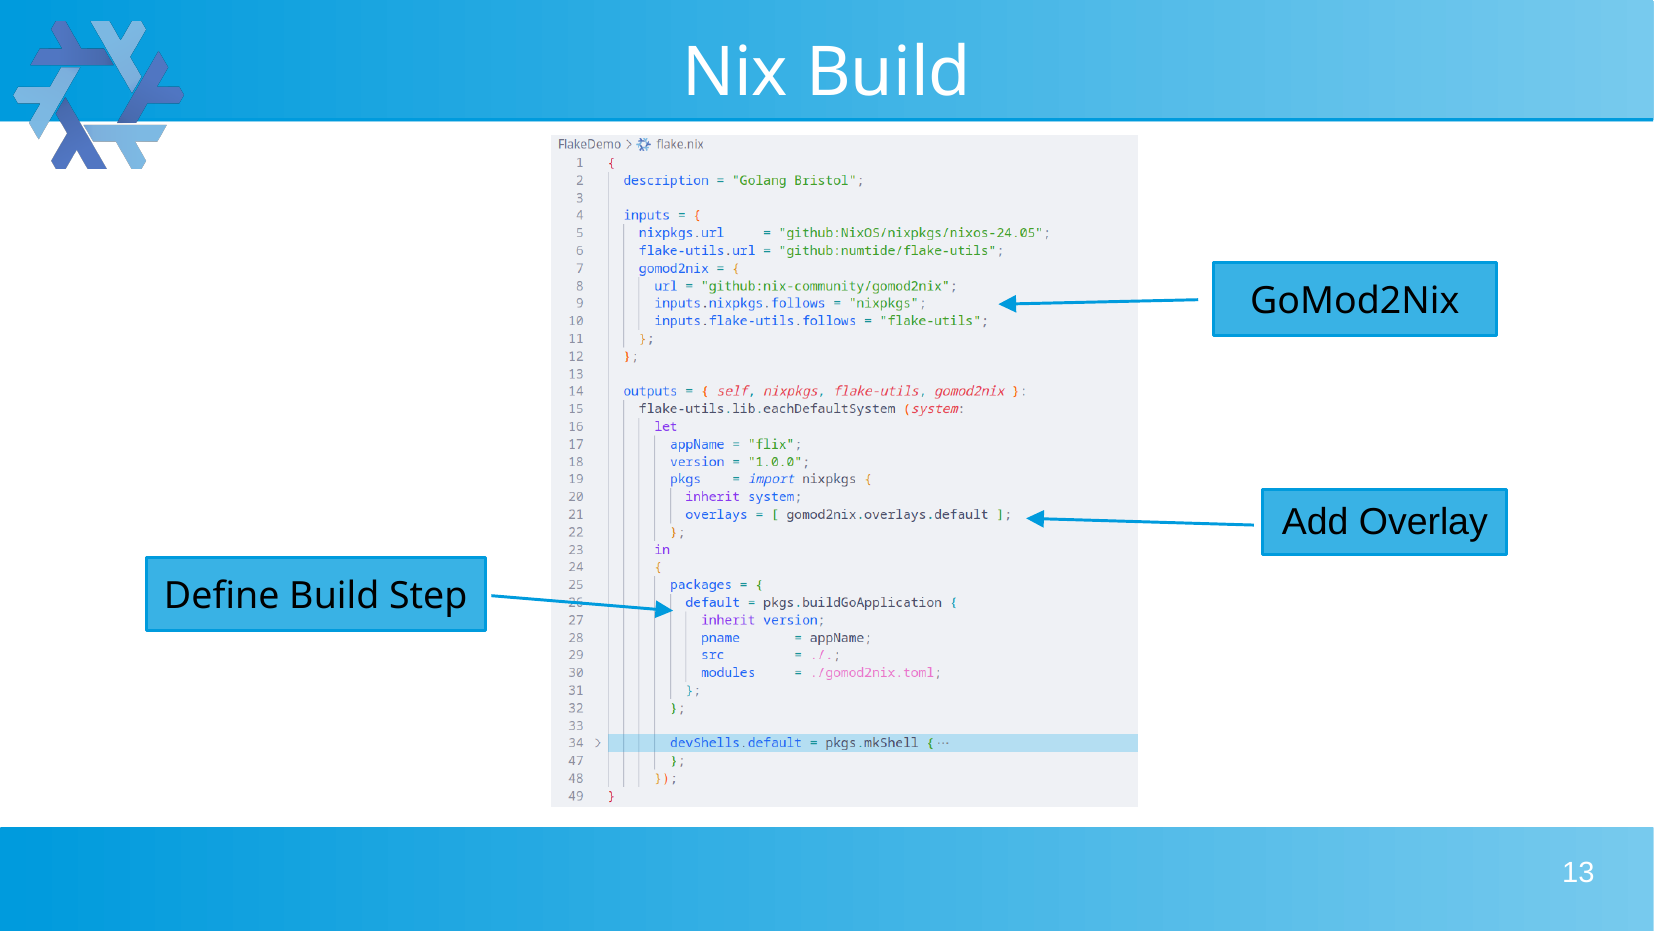

# Nix Build
GoMod2Nix
Add Overlay
Define Build Step
13